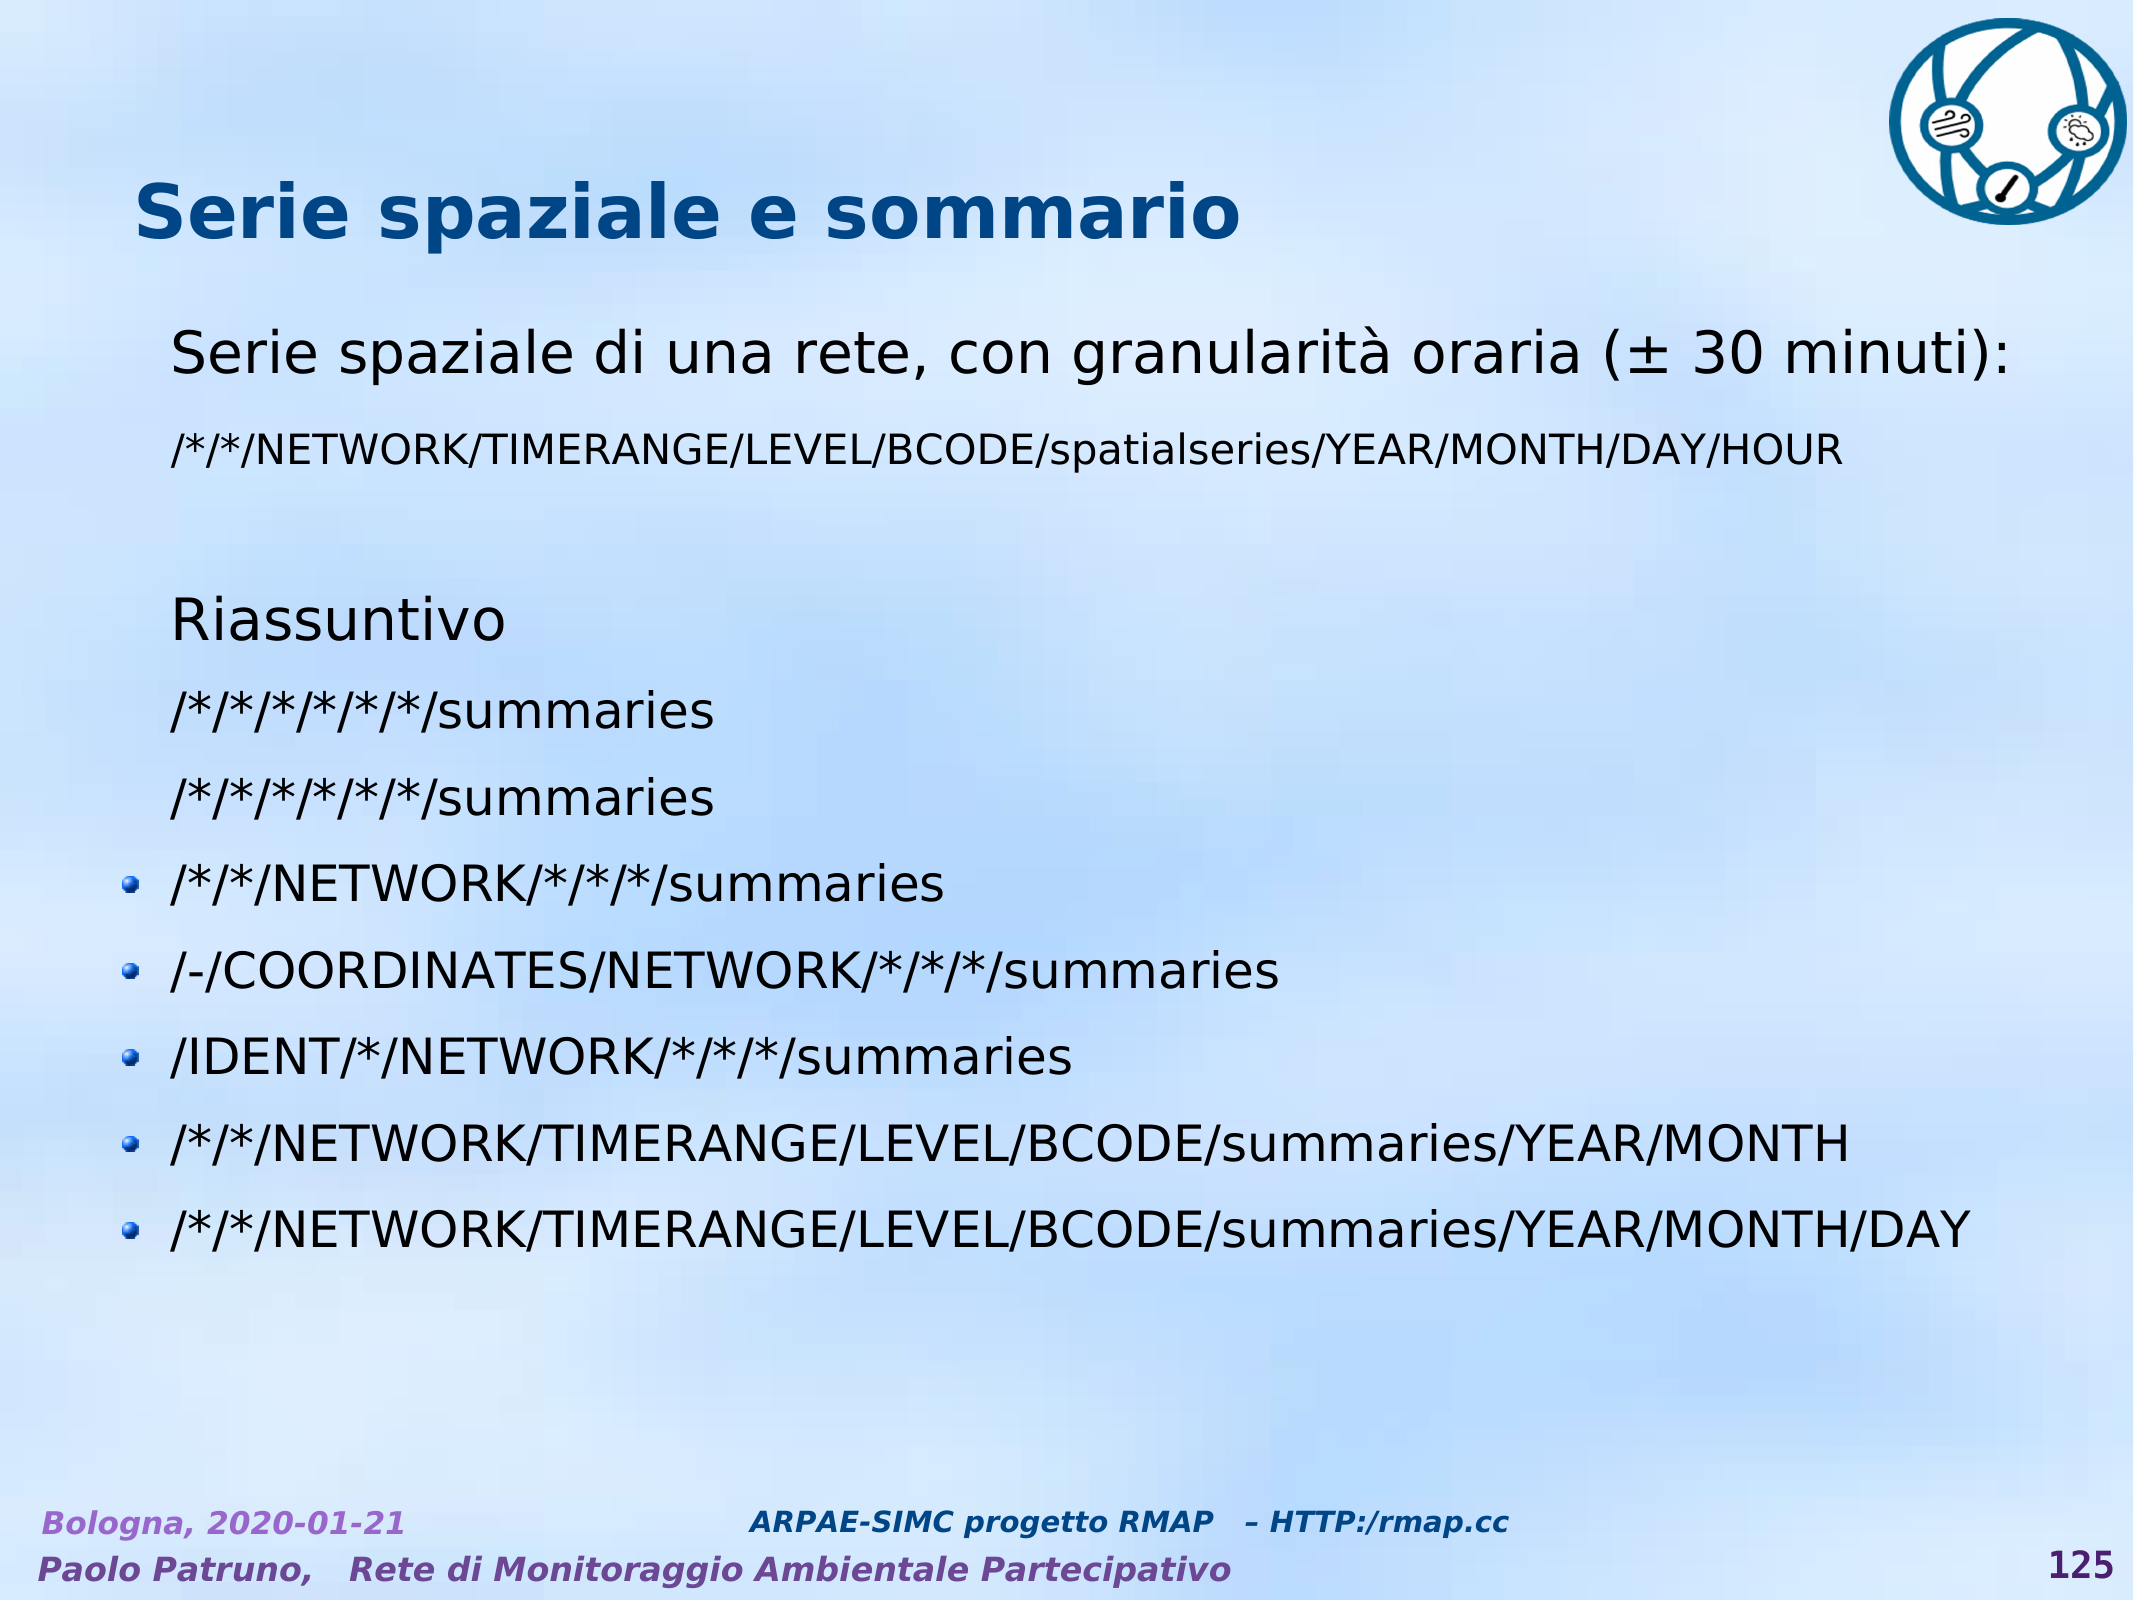

# Serie spaziale e sommario
Serie spaziale di una rete, con granularità oraria (± 30 minuti):
/*/*/NETWORK/TIMERANGE/LEVEL/BCODE/spatialseries/YEAR/MONTH/DAY/HOUR
Riassuntivo
/*/*/*/*/*/*/summaries
/*/*/*/*/*/*/summaries
/*/*/NETWORK/*/*/*/summaries
/-/COORDINATES/NETWORK/*/*/*/summaries
/IDENT/*/NETWORK/*/*/*/summaries
/*/*/NETWORK/TIMERANGE/LEVEL/BCODE/summaries/YEAR/MONTH
/*/*/NETWORK/TIMERANGE/LEVEL/BCODE/summaries/YEAR/MONTH/DAY